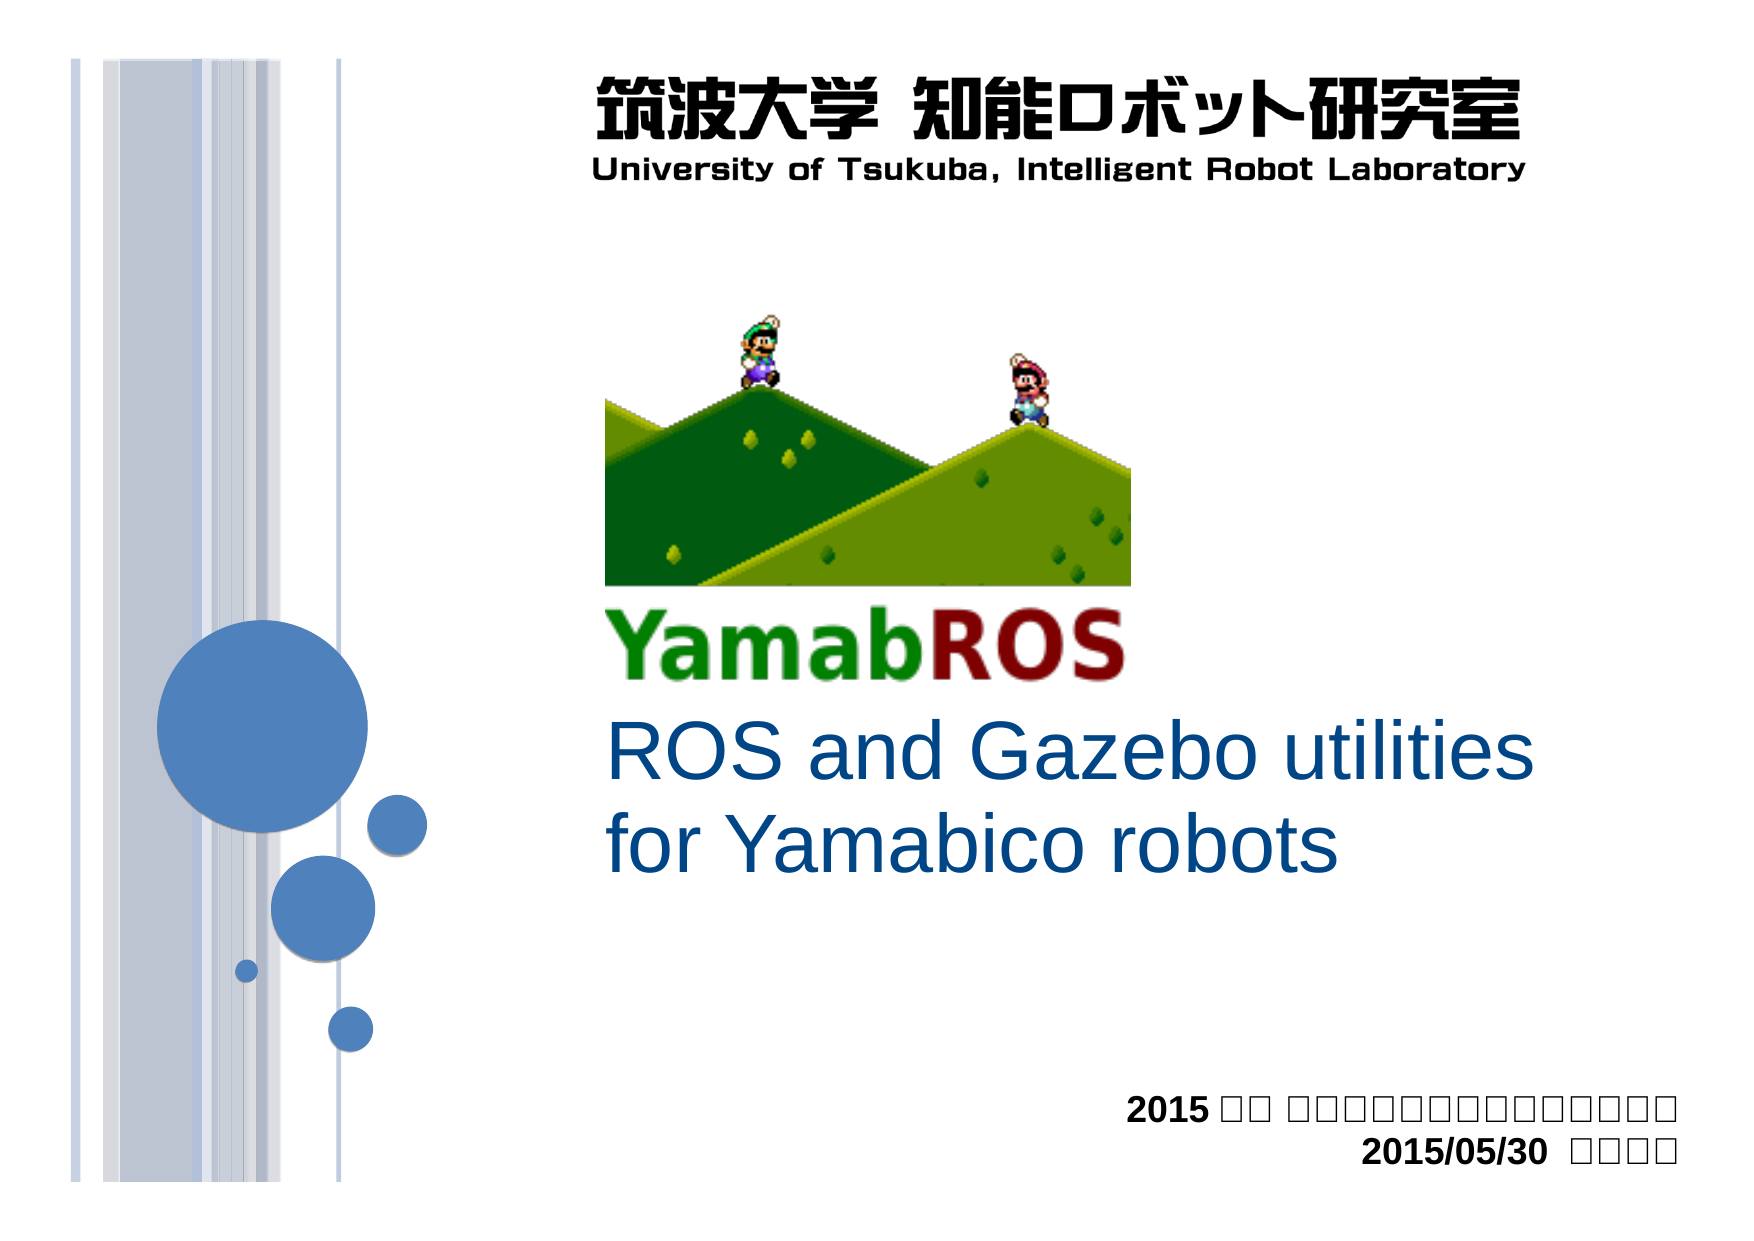

# ROS and Gazebo utilities for Yamabico robots